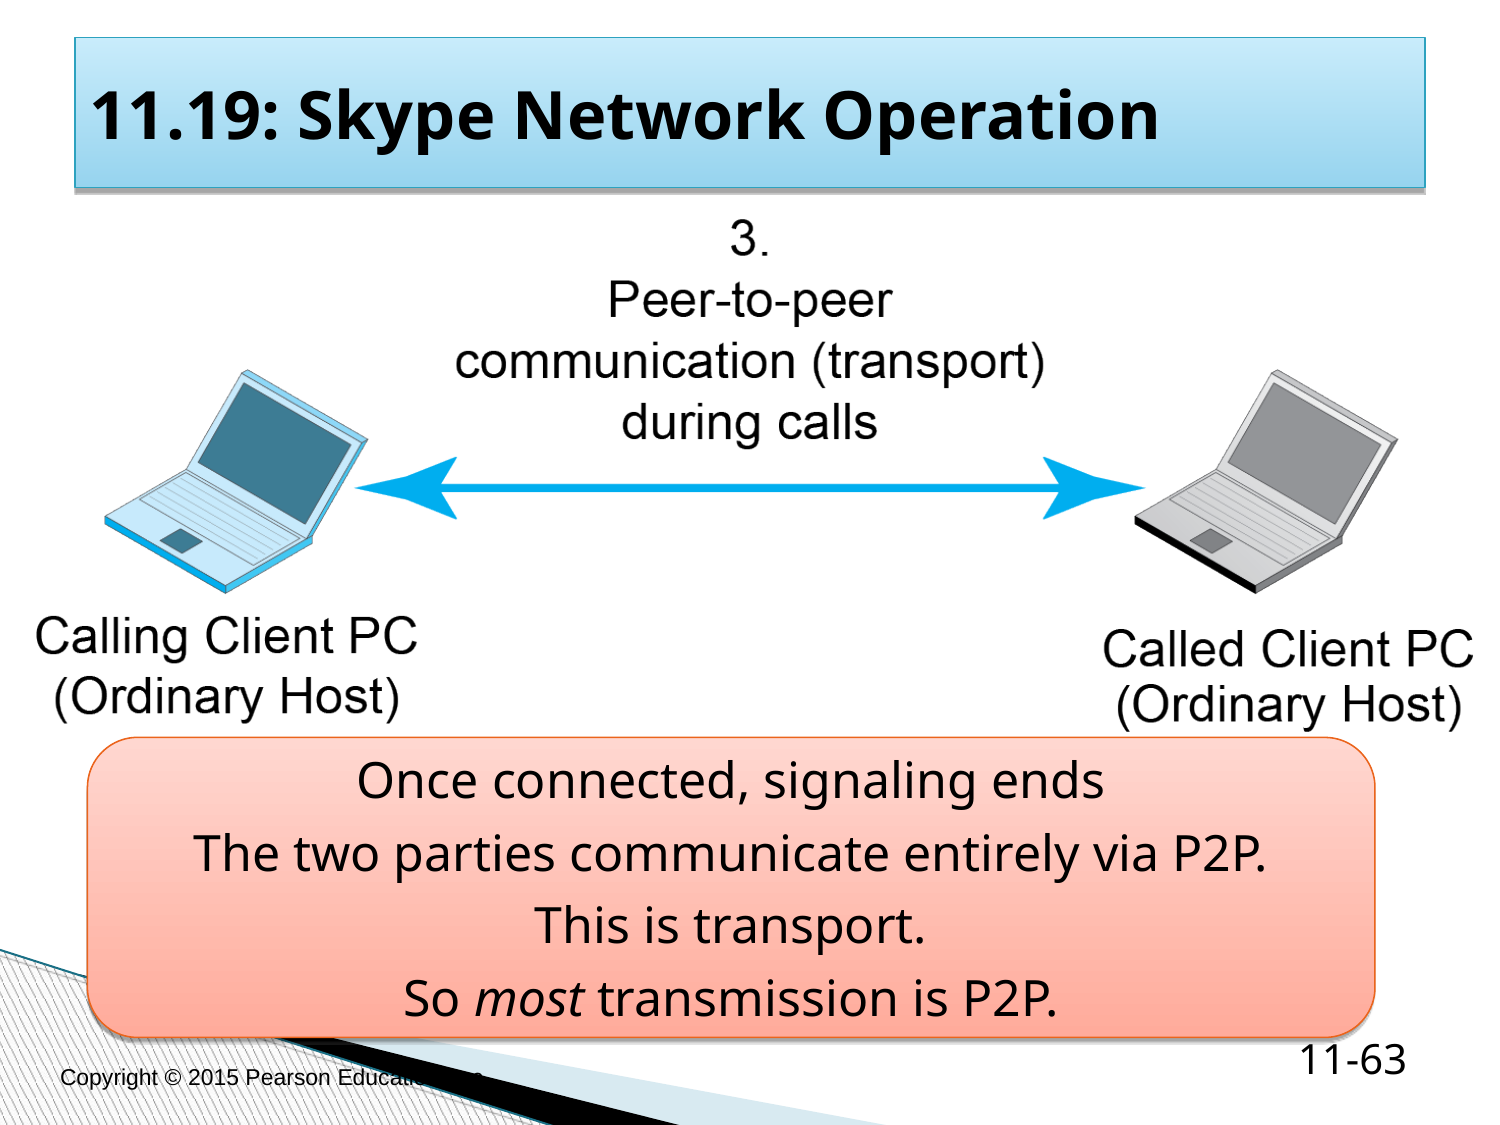

# 11.19: Skype Network Operation
Once connected, signaling ends
The two parties communicate entirely via P2P.
This is transport.
So most transmission is P2P.
Copyright © 2015 Pearson Education, Inc.